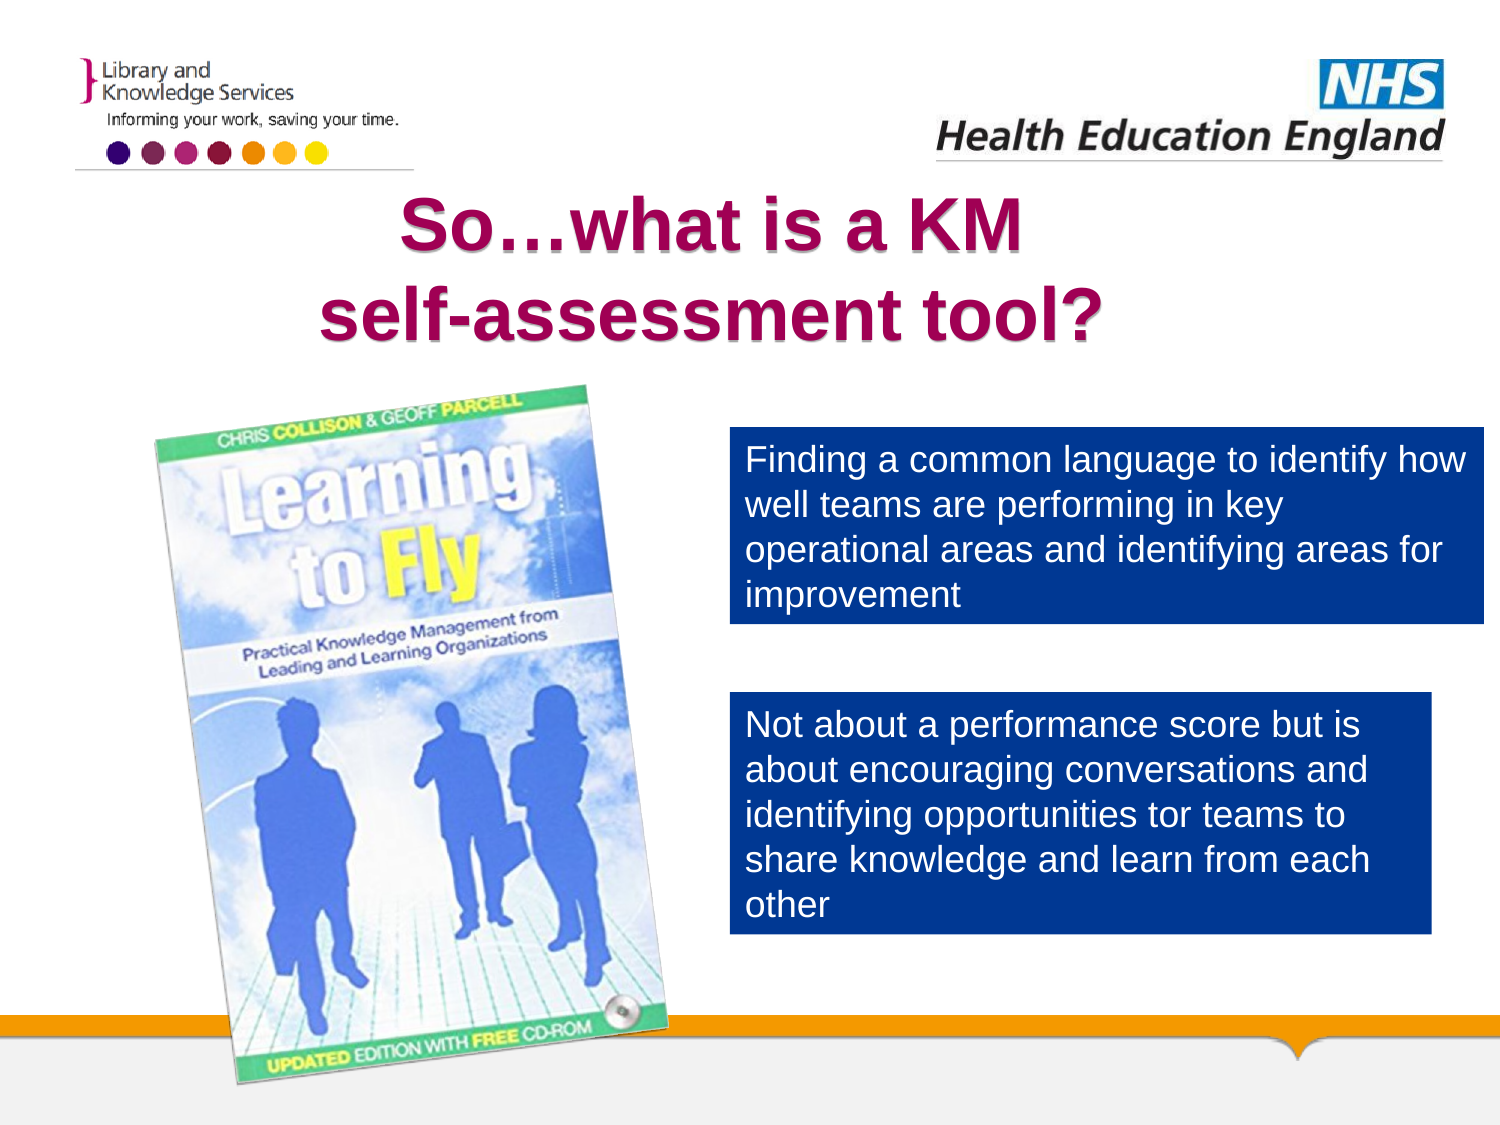

# So…what is a KM self-assessment tool?
Finding a common language to identify how well teams are performing in key operational areas and identifying areas for improvement
Not about a performance score but is about encouraging conversations and identifying opportunities tor teams to share knowledge and learn from each other